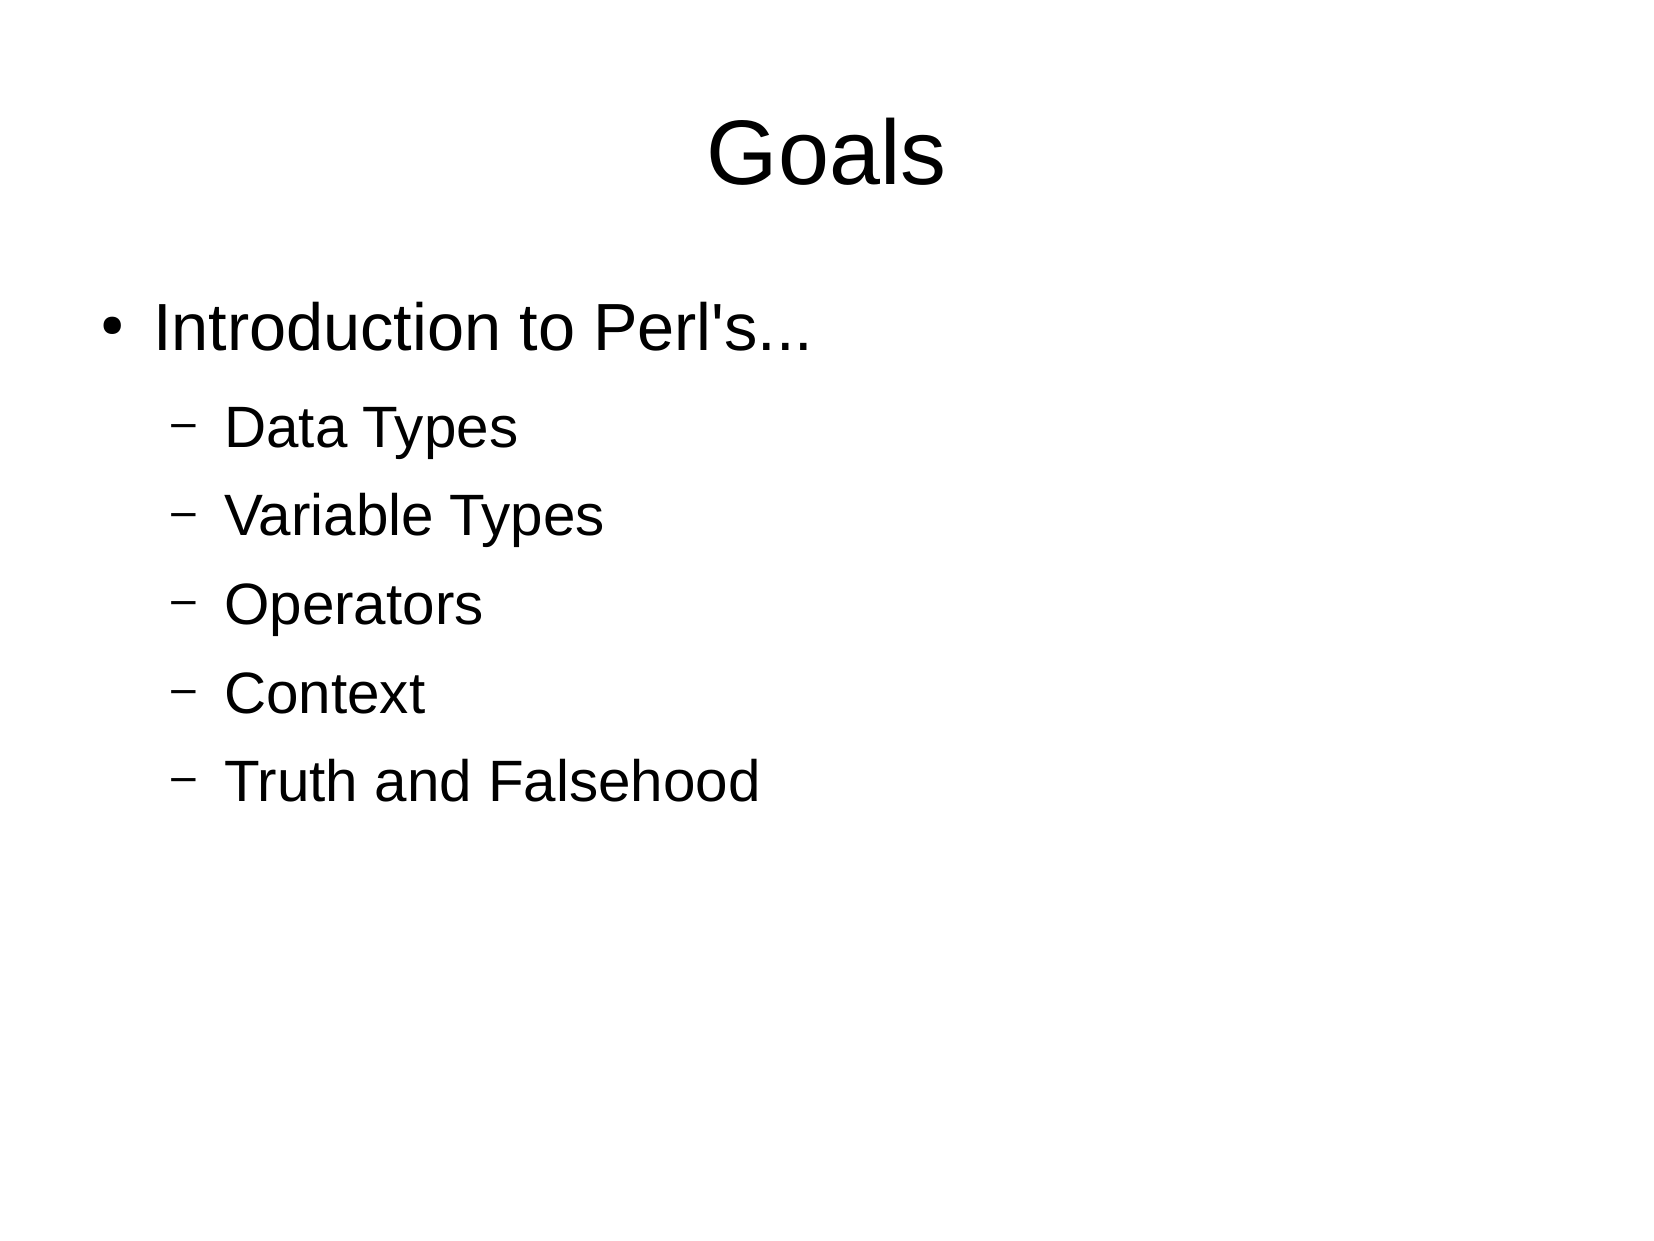

# Goals
Introduction to Perl's...
Data Types
Variable Types
Operators
Context
Truth and Falsehood